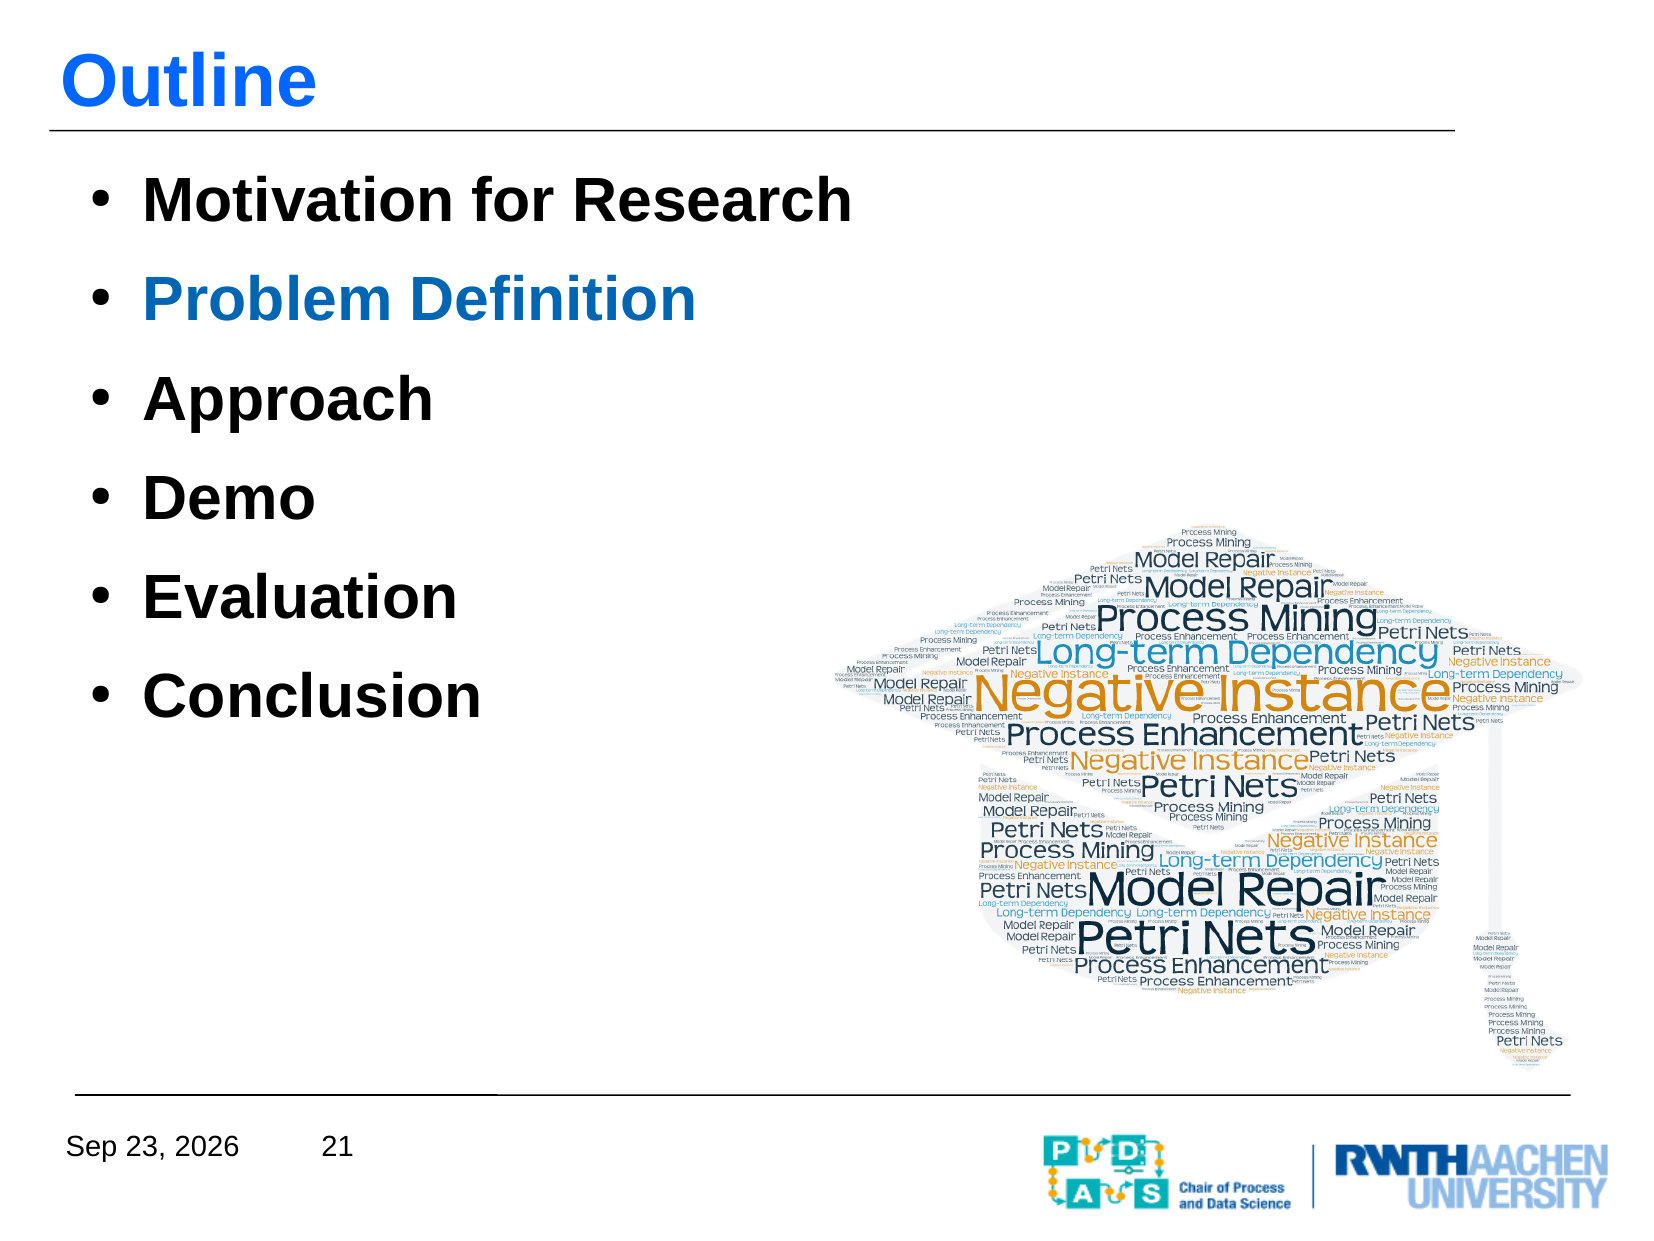

# Outline
Motivation for Research
Problem Definition
Approach
Demo
Evaluation
Conclusion